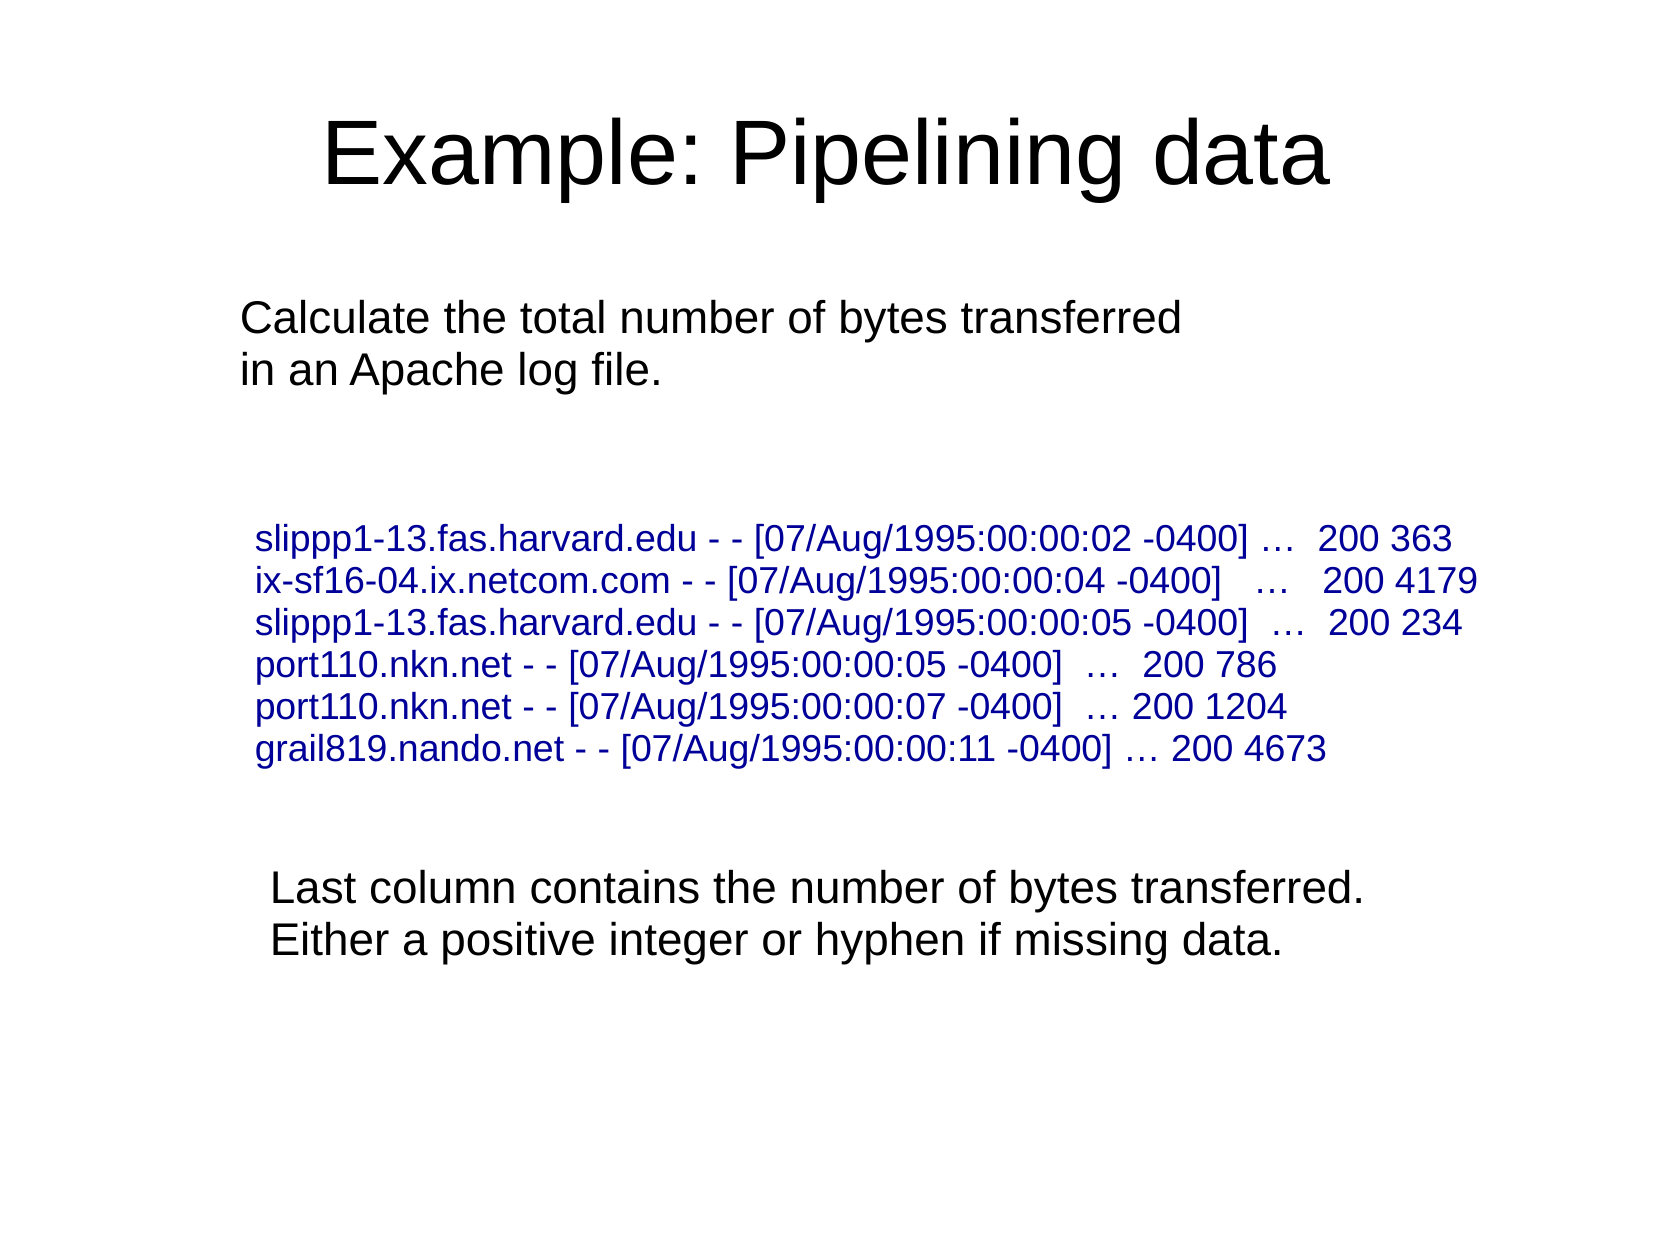

# Example: Pipelining data
Calculate the total number of bytes transferred
in an Apache log file.
slippp1-13.fas.harvard.edu - - [07/Aug/1995:00:00:02 -0400] … 200 363
ix-sf16-04.ix.netcom.com - - [07/Aug/1995:00:00:04 -0400] … 200 4179
slippp1-13.fas.harvard.edu - - [07/Aug/1995:00:00:05 -0400] … 200 234
port110.nkn.net - - [07/Aug/1995:00:00:05 -0400] … 200 786
port110.nkn.net - - [07/Aug/1995:00:00:07 -0400] … 200 1204
grail819.nando.net - - [07/Aug/1995:00:00:11 -0400] … 200 4673
Last column contains the number of bytes transferred.
Either a positive integer or hyphen if missing data.